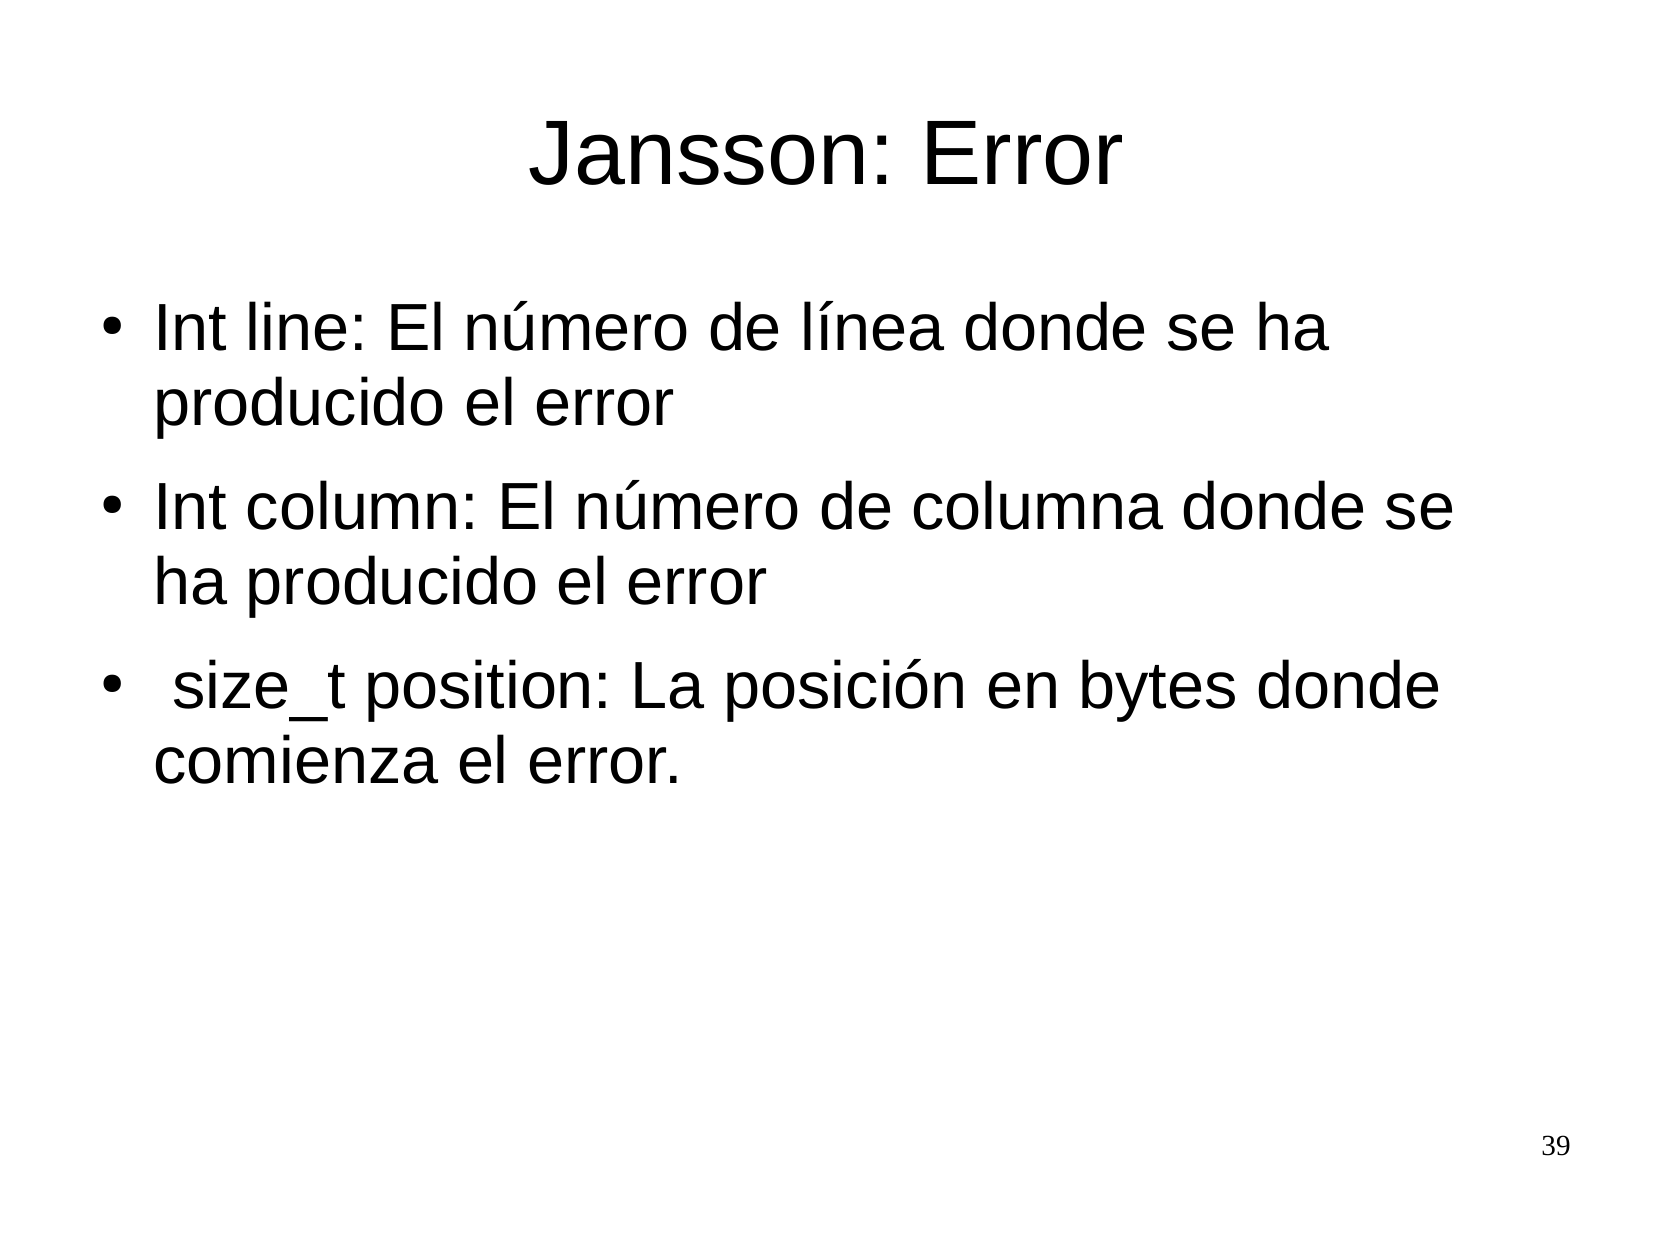

# Jansson: Error
Int line: El número de línea donde se ha producido el error
Int column: El número de columna donde se ha producido el error
 size_t position: La posición en bytes donde comienza el error.
39